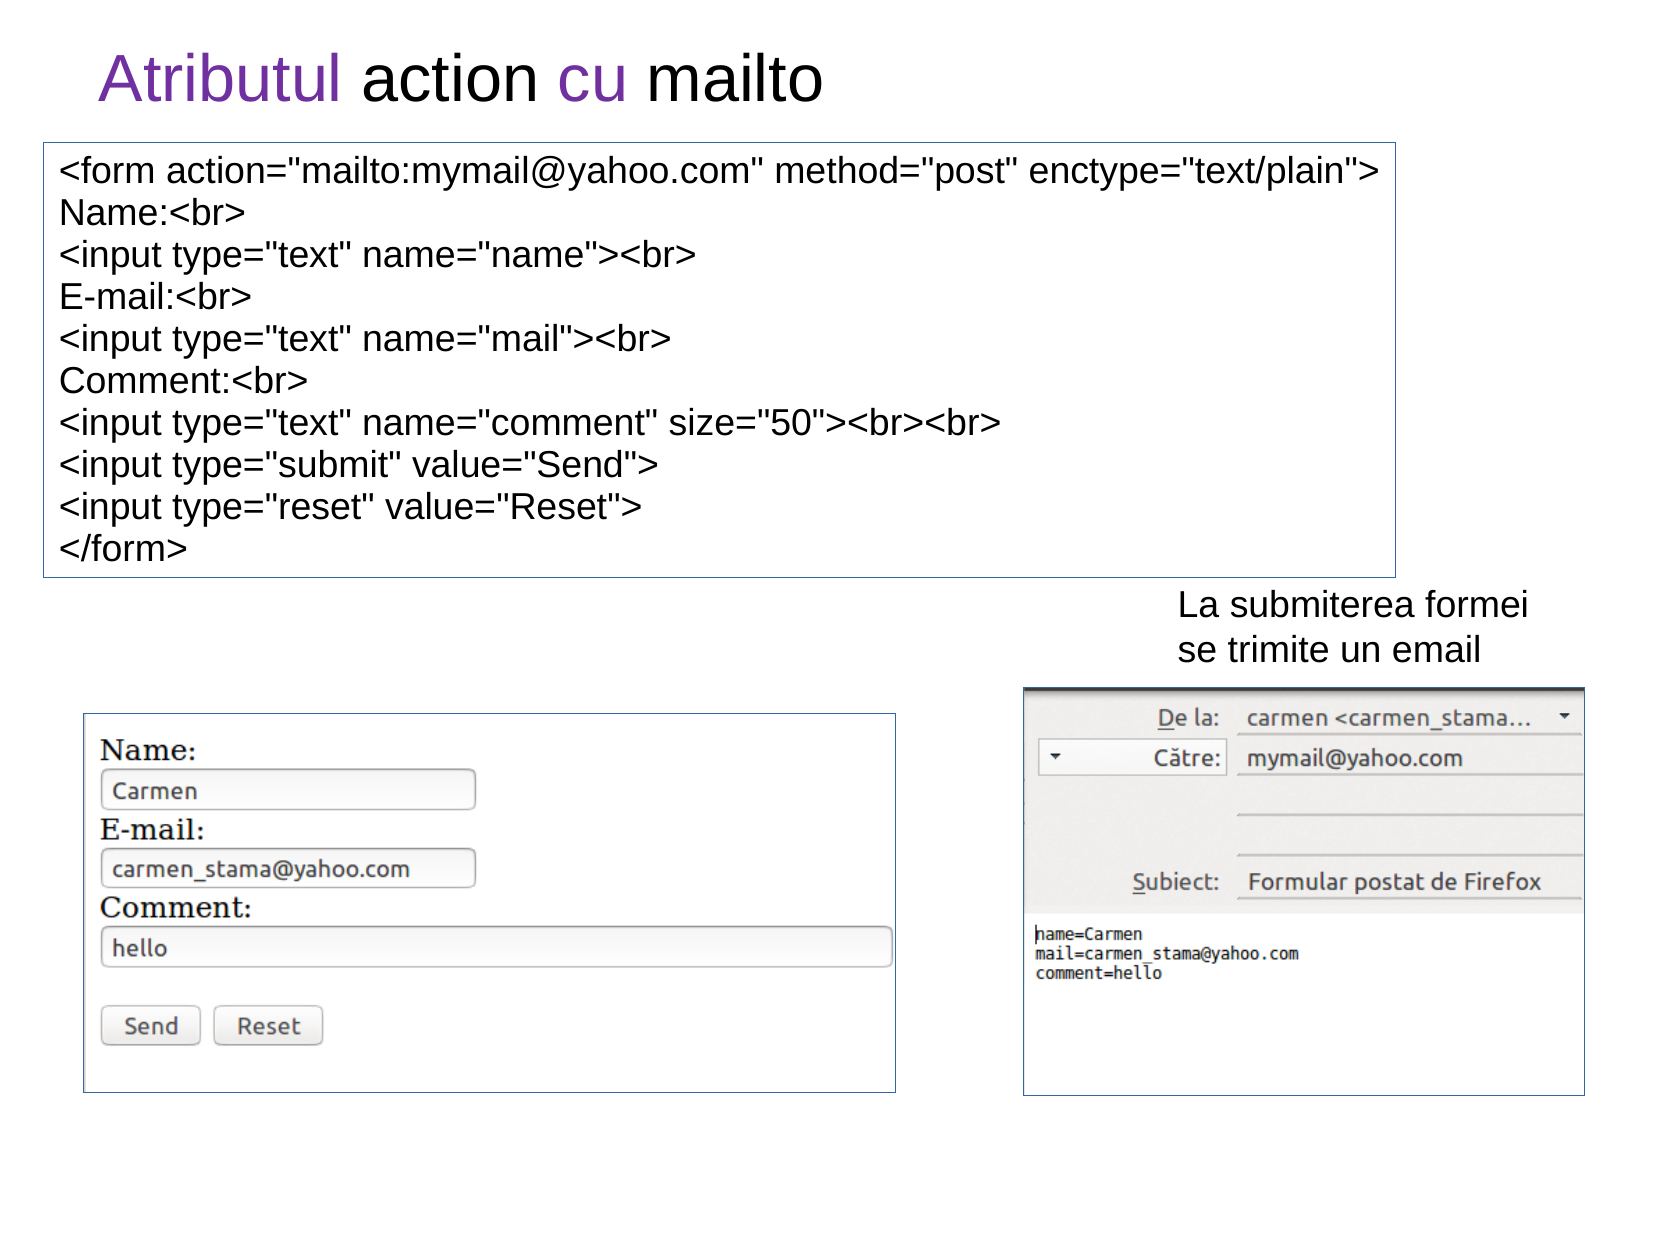

Atributul action cu mailto
<form action="mailto:mymail@yahoo.com" method="post" enctype="text/plain">
Name:<br>
<input type="text" name="name"><br>
E-mail:<br>
<input type="text" name="mail"><br>
Comment:<br>
<input type="text" name="comment" size="50"><br><br>
<input type="submit" value="Send">
<input type="reset" value="Reset">
</form>
La submiterea formei
se trimite un email